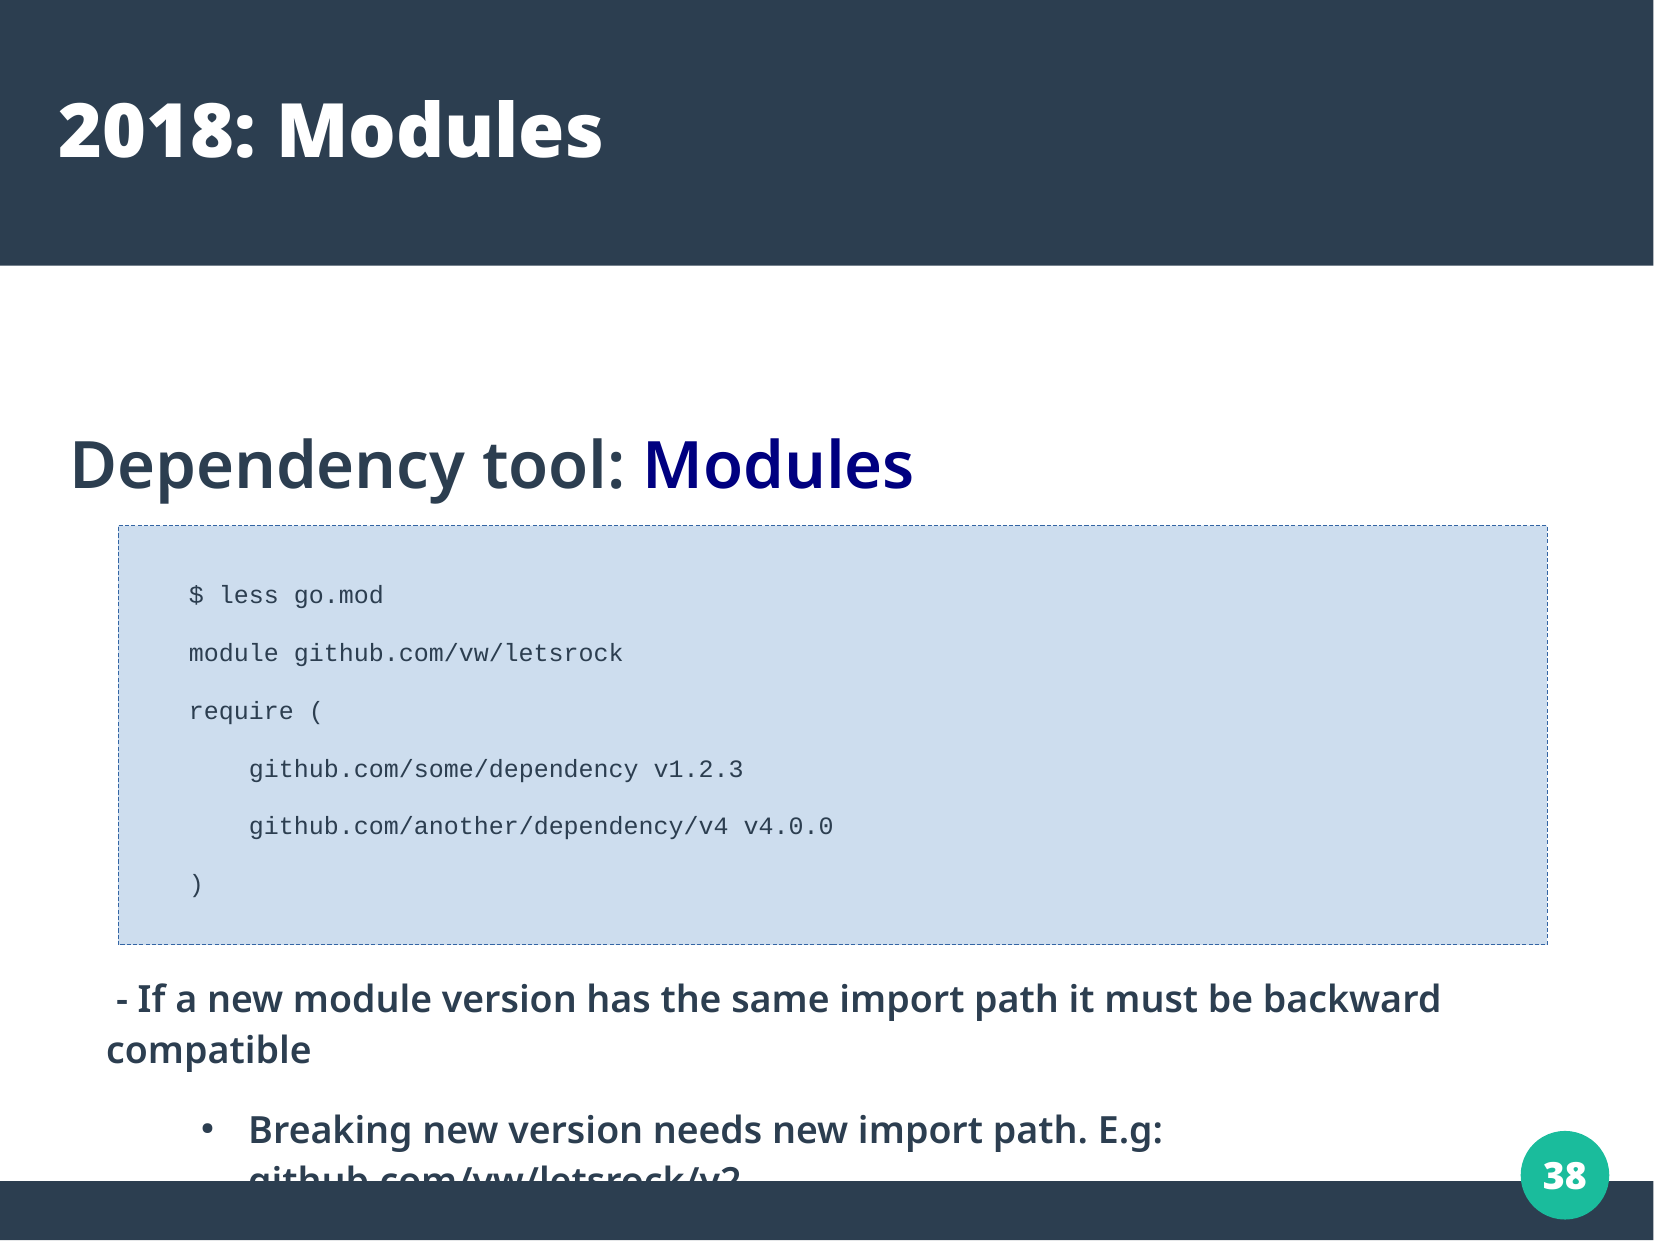

# 2018: Modules
Dependency tool: Modules
$ less go.mod
module github.com/vw/letsrock
require (
 github.com/some/dependency v1.2.3
 github.com/another/dependency/v4 v4.0.0
)
 - If a new module version has the same import path it must be backward compatible
Breaking new version needs new import path. E.g: github.com/vw/letsrock/v2
38